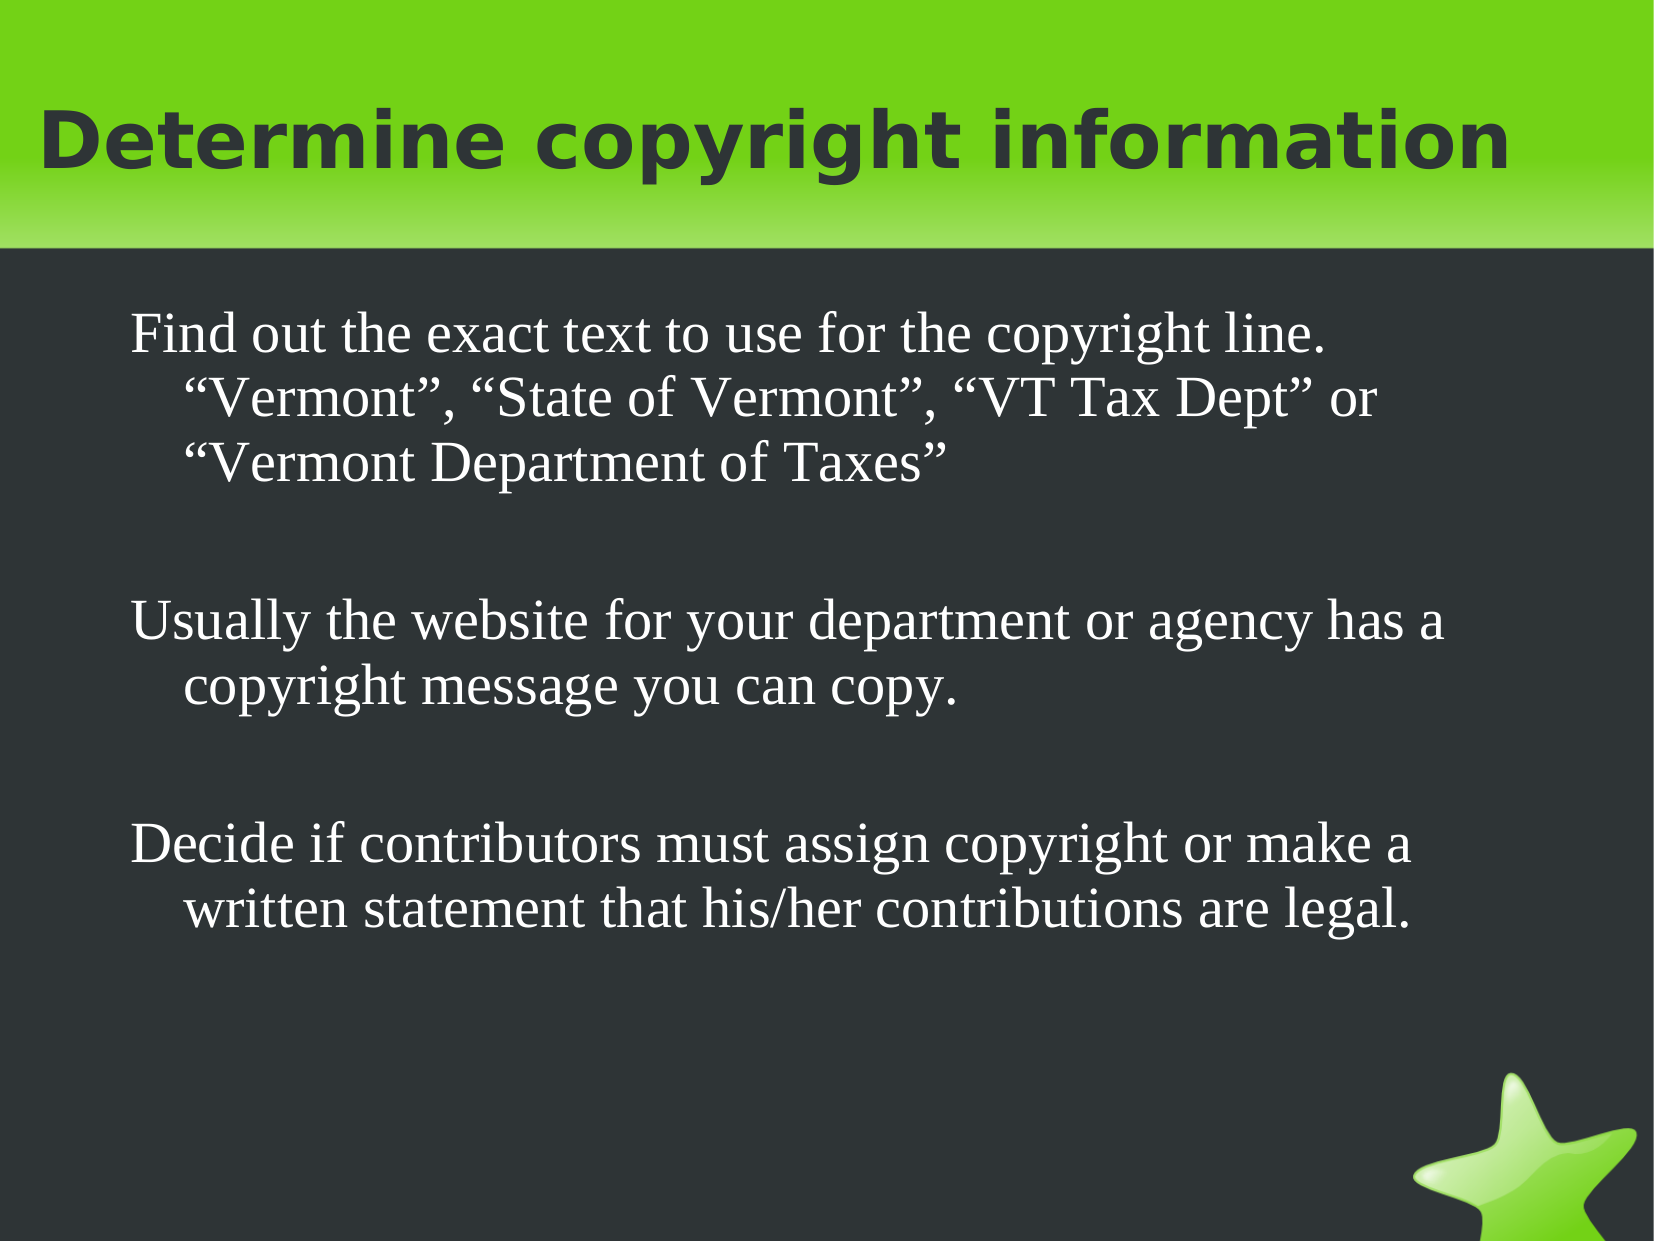

# Determine copyright information
Find out the exact text to use for the copyright line.
“Vermont”, “State of Vermont”, “VT Tax Dept” or “Vermont Department of Taxes”
Usually the website for your department or agency has a copyright message you can copy.
Decide if contributors must assign copyright or make a written statement that his/her contributions are legal.